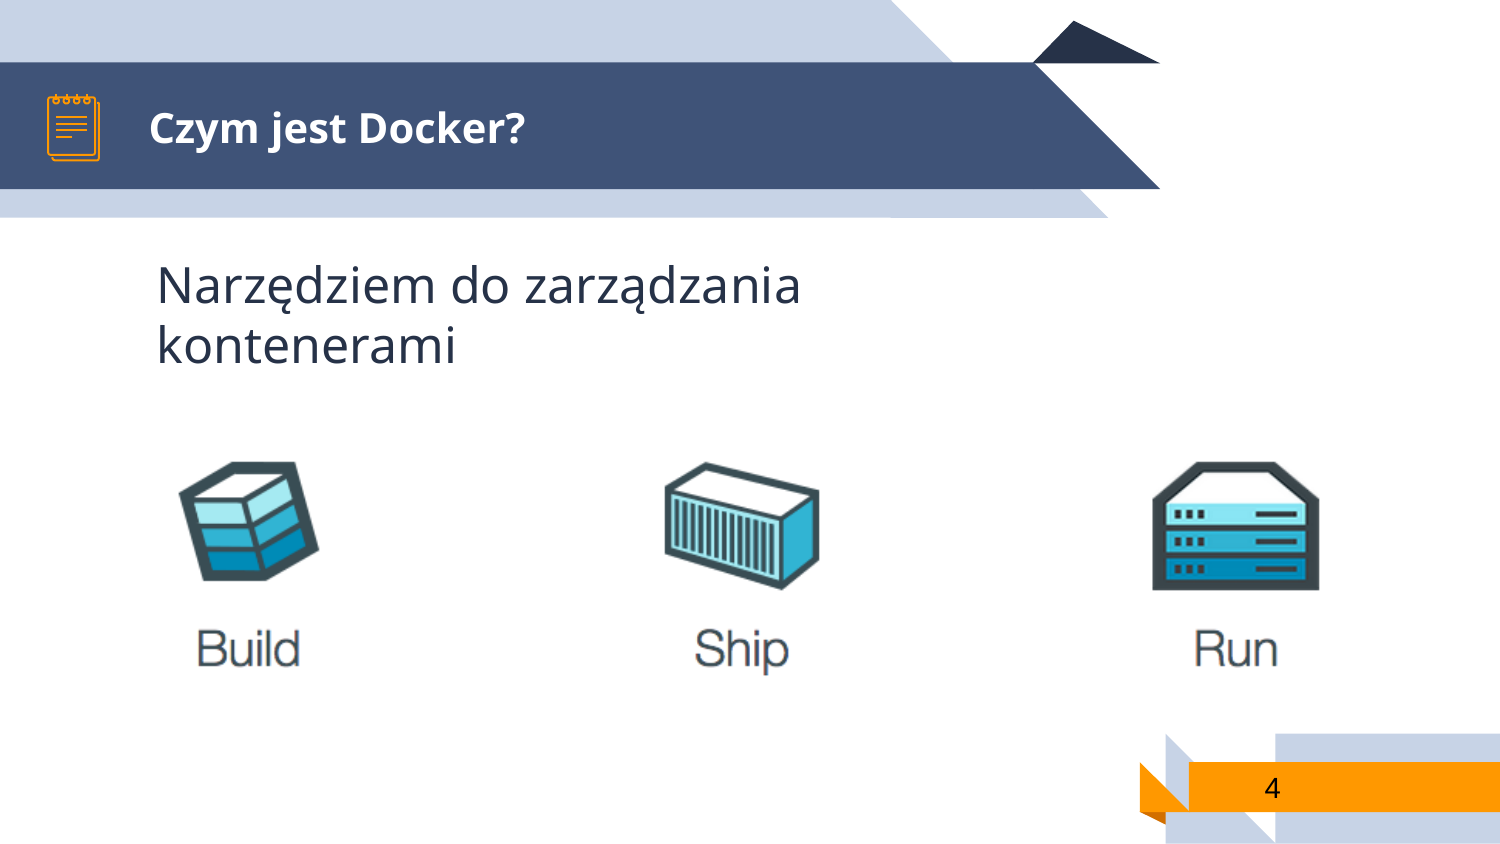

# Czym jest Docker?
Narzędziem do zarządzania kontenerami